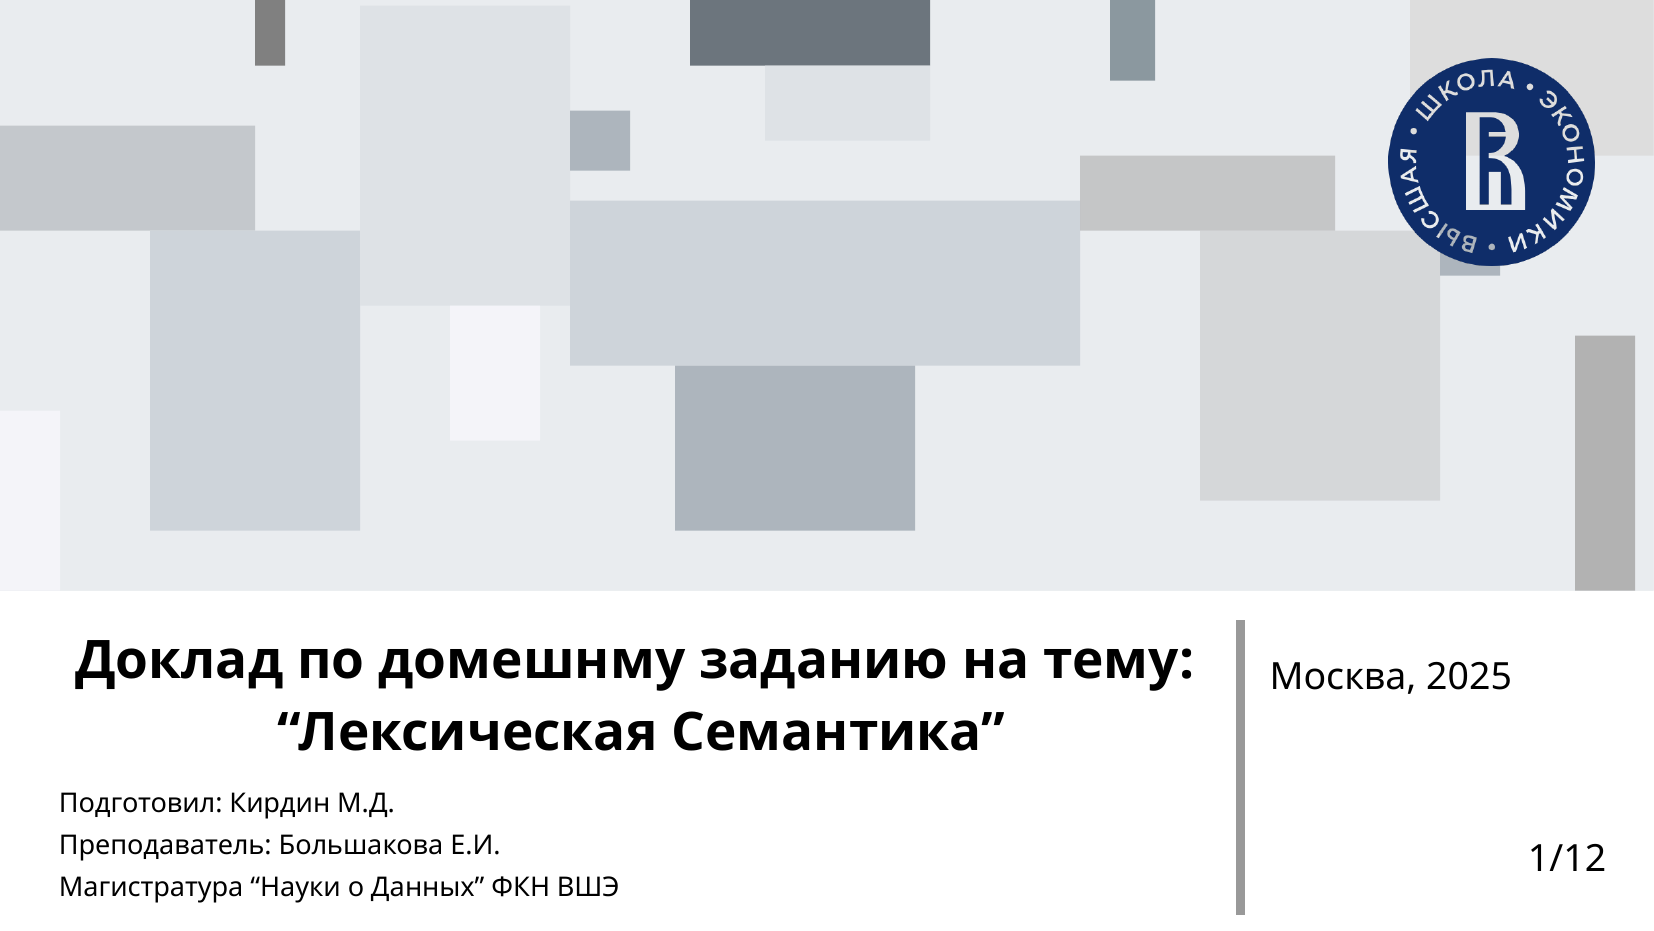

# Доклад по домешнму заданию на тему: “Лексическая Семантика”
Москва, 2025
Подготовил: Кирдин М.Д.
Преподаватель: Большакова Е.И.
Магистратура “Науки о Данных” ФКН ВШЭ
1